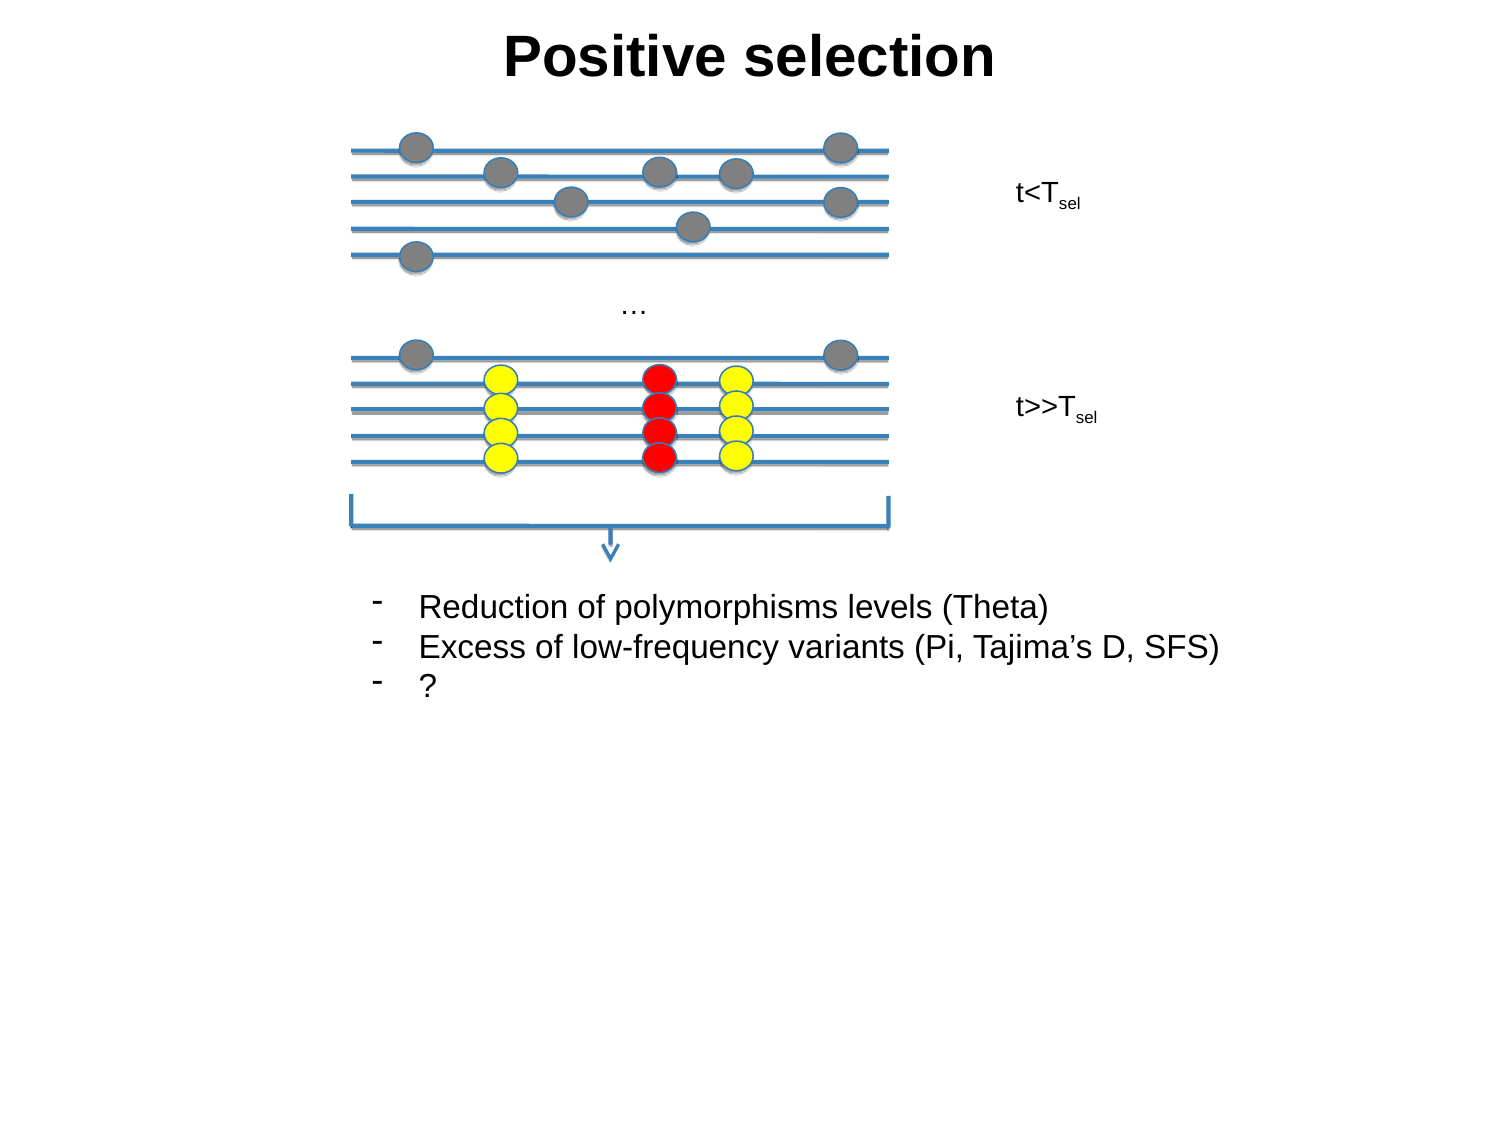

# Positive selection
t<Tsel
…
t>>Tsel
Reduction of polymorphisms levels (Theta)
Excess of low-frequency variants (Pi, Tajima’s D, SFS)
?